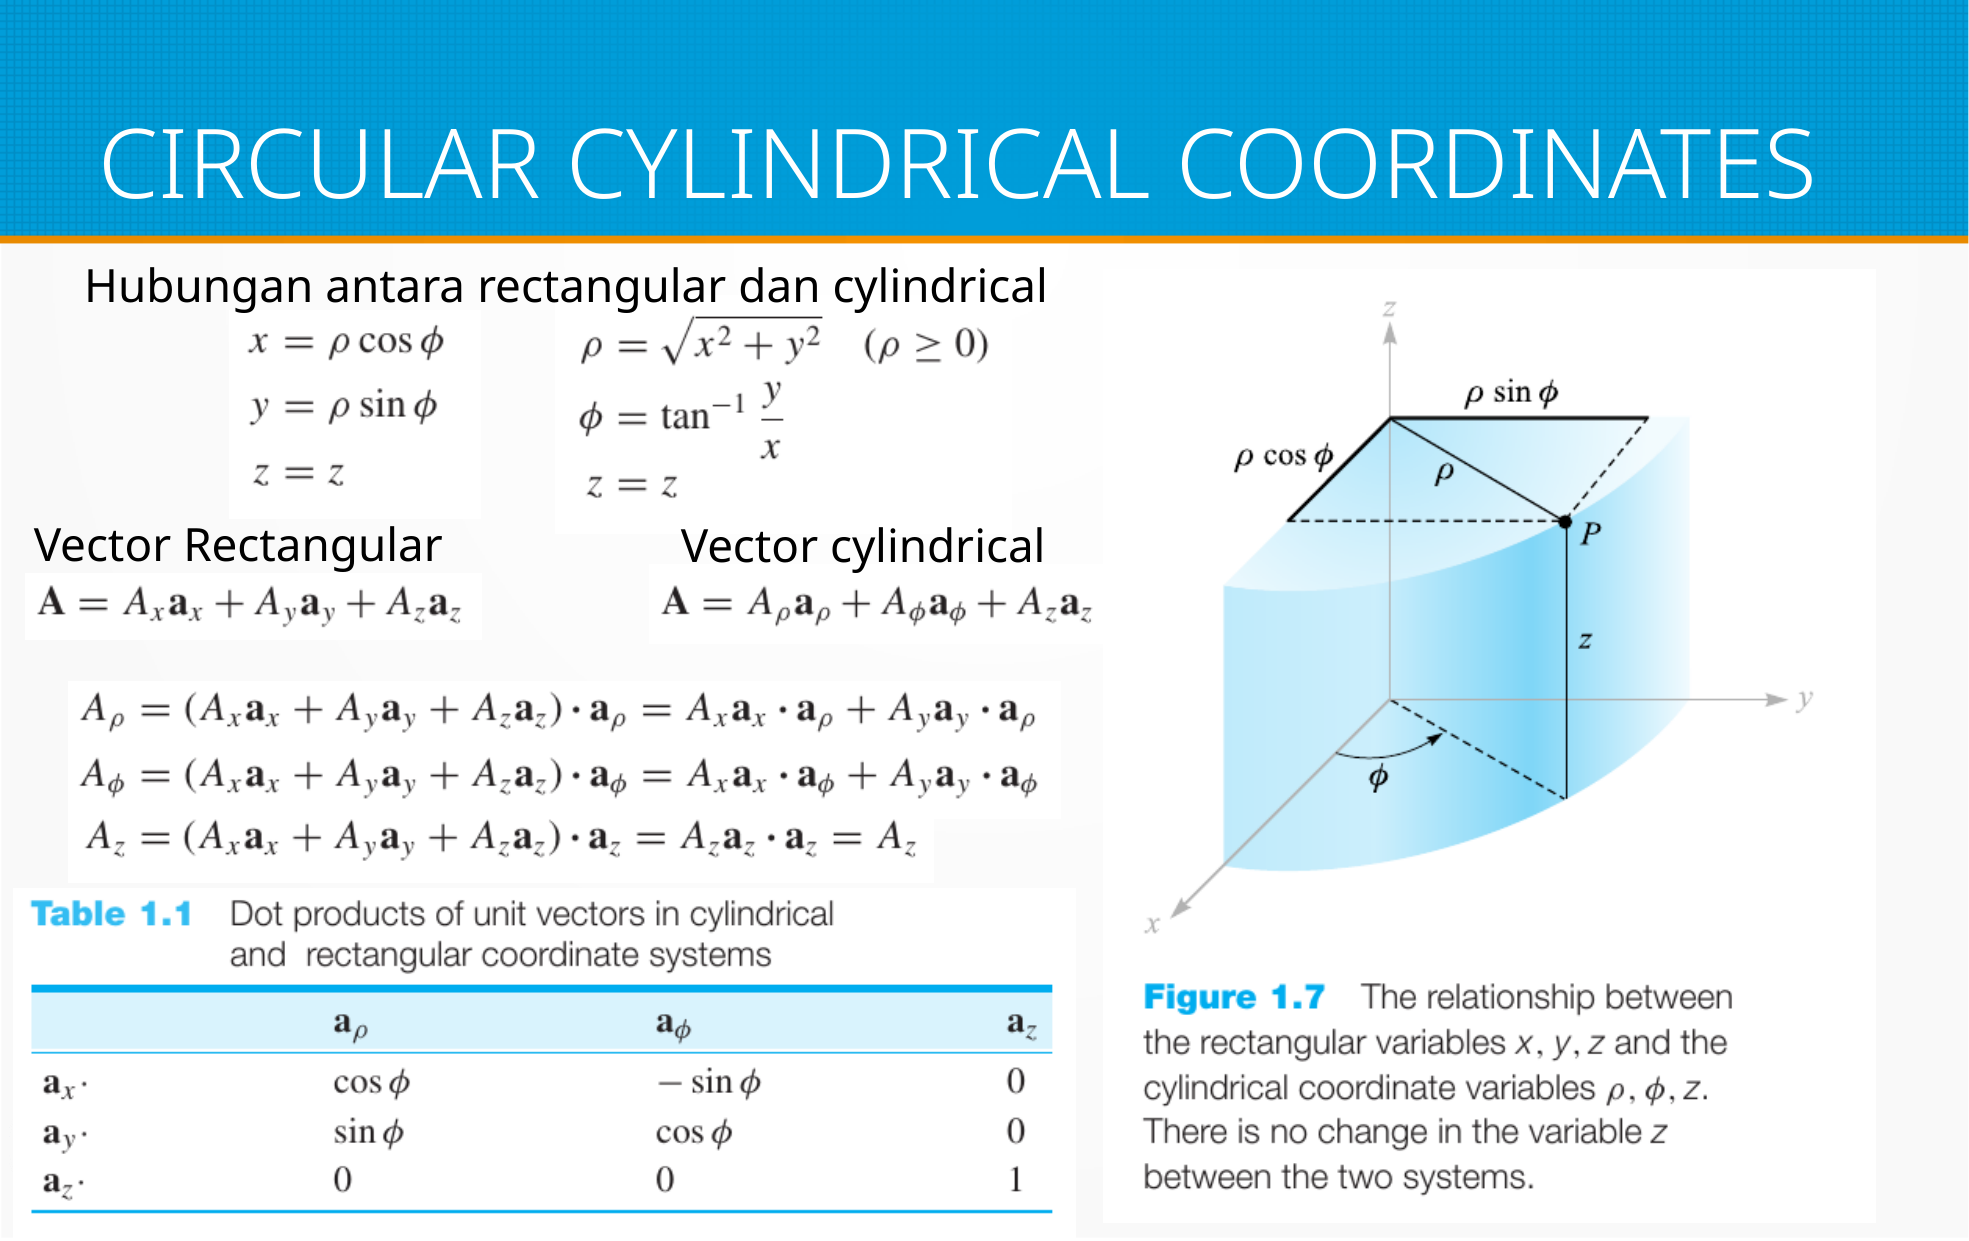

# CIRCULAR CYLINDRICAL COORDINATES
Hubungan antara rectangular dan cylindrical
Vector Rectangular
Vector cylindrical